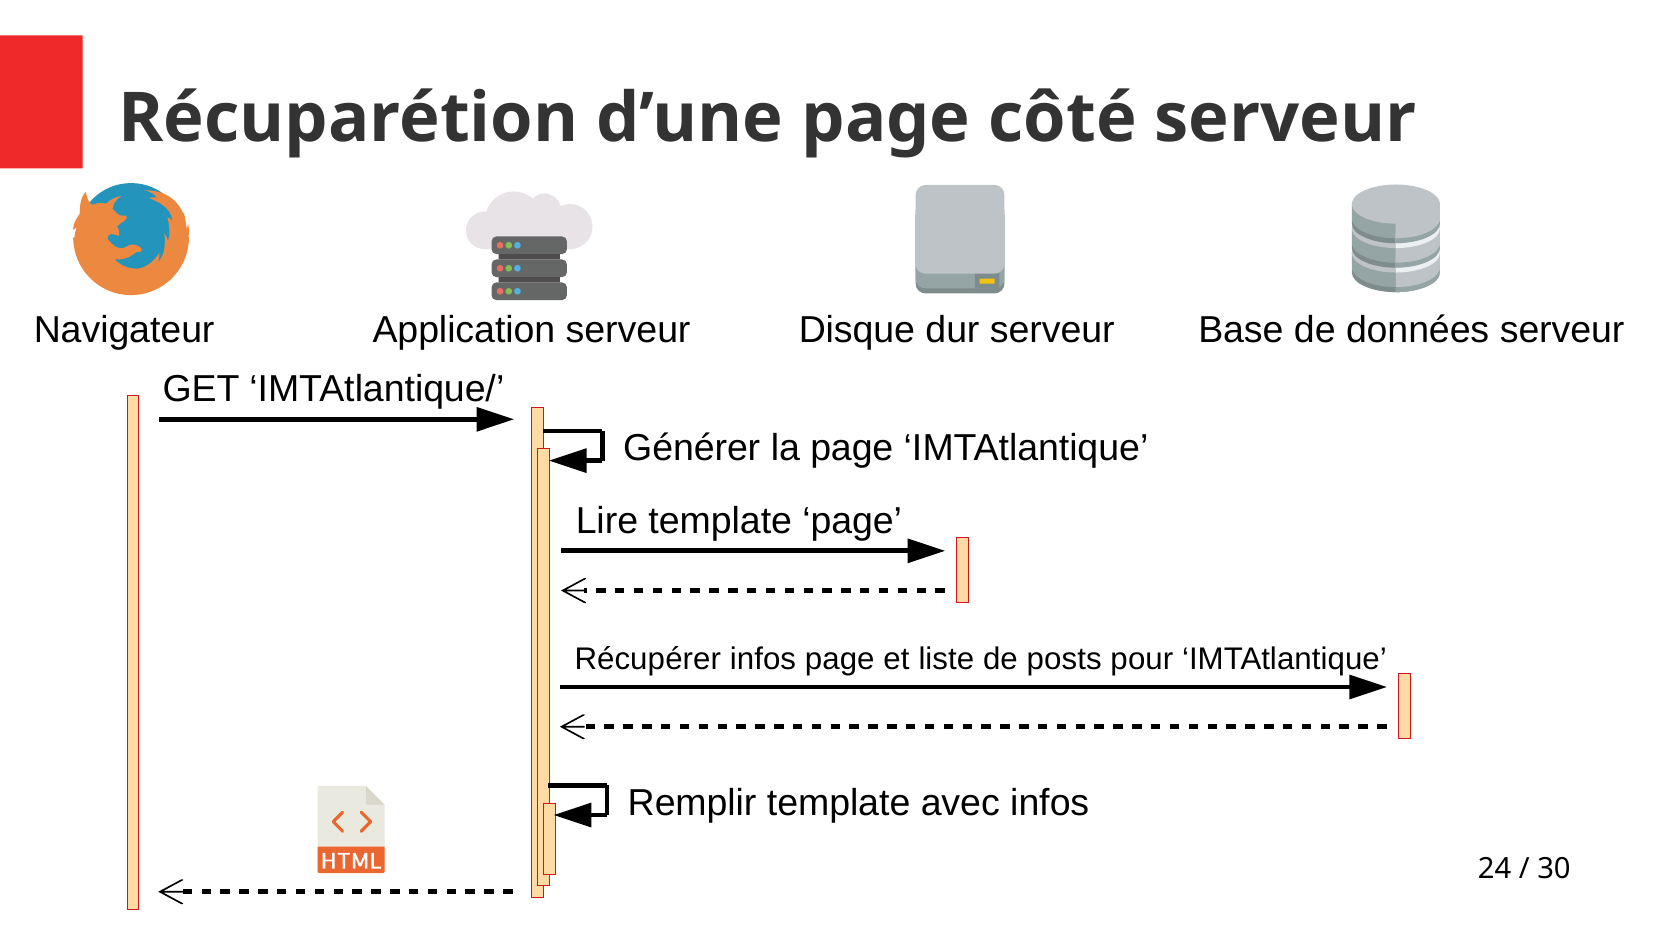

# Récuparétion d’une page côté serveur
Navigateur
Application serveur
Disque dur serveur
Base de données serveur
GET ‘IMTAtlantique/’
Générer la page ‘IMTAtlantique’
Lire template ‘page’
Récupérer infos page et liste de posts pour ‘IMTAtlantique’
Remplir template avec infos
24